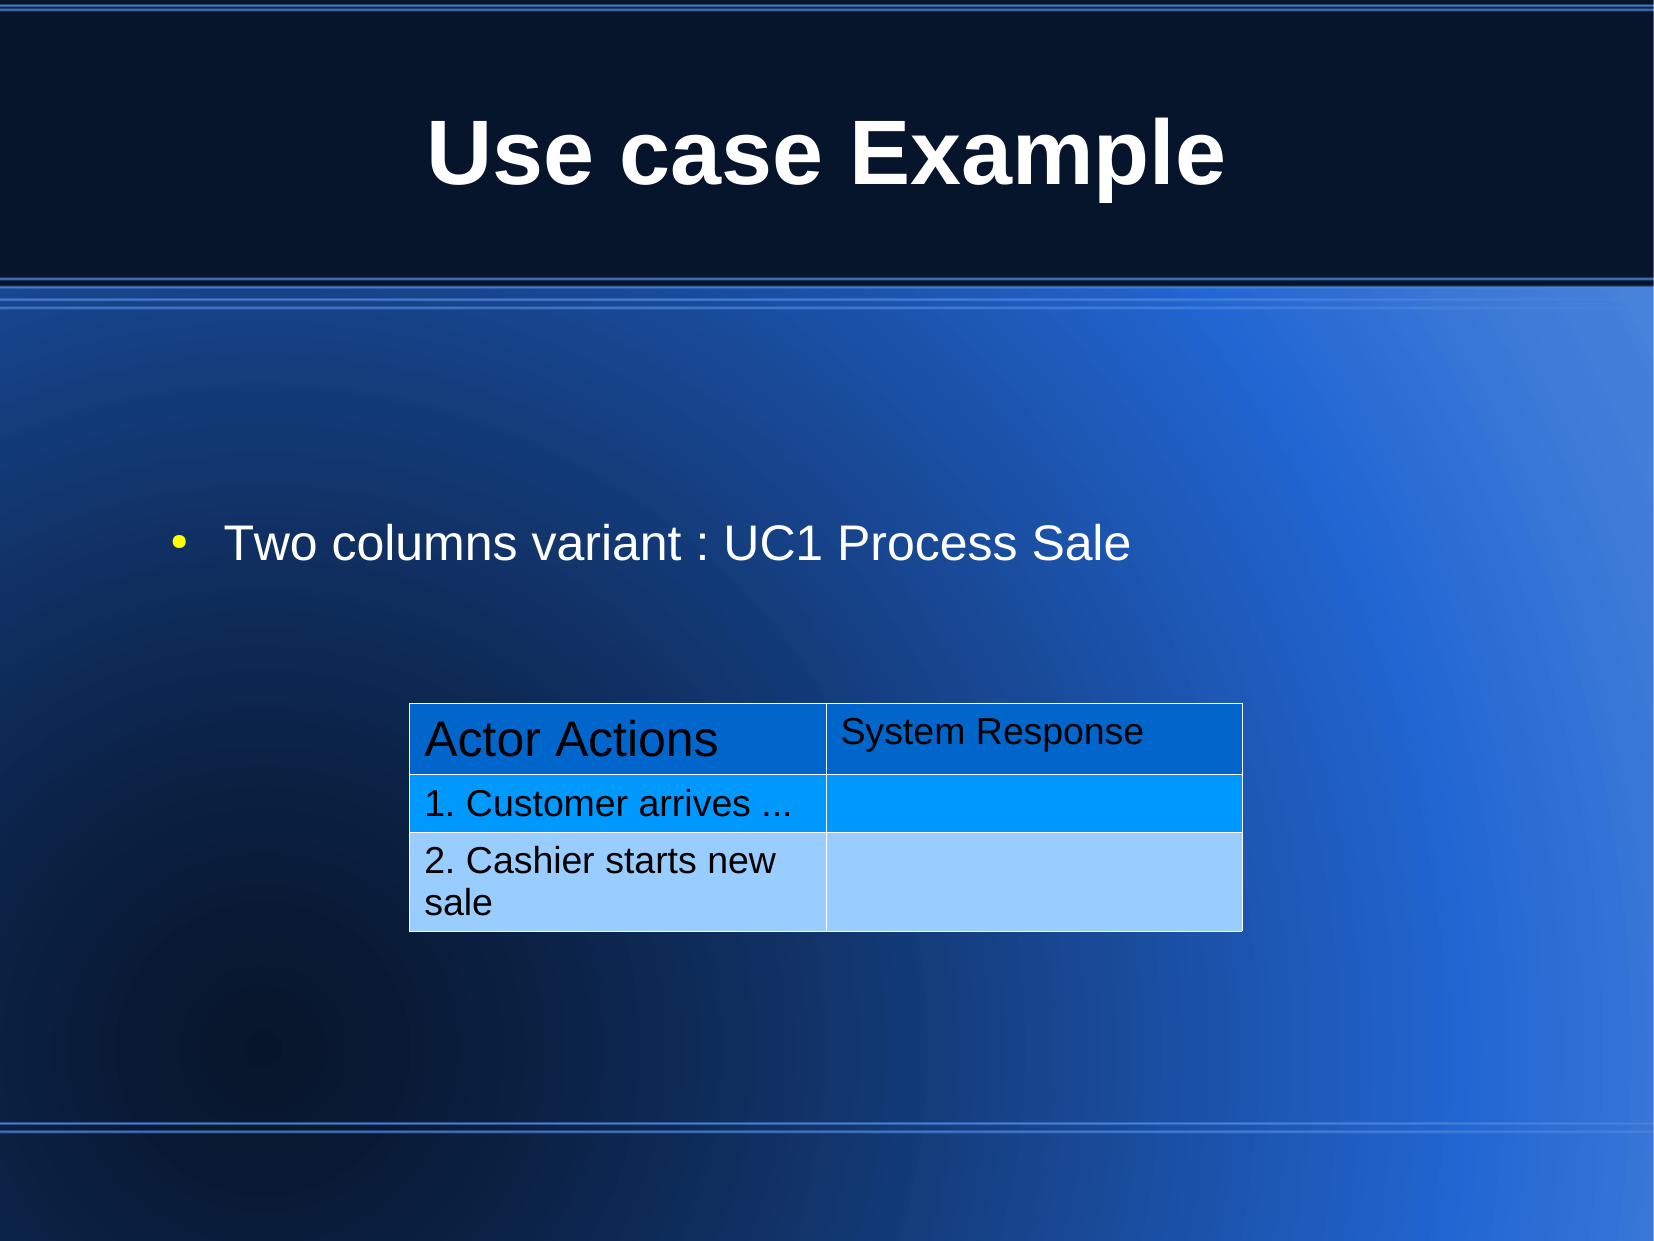

# Use case Example
Two columns variant : UC1 Process Sale
| Actor Actions | System Response |
| --- | --- |
| 1. Customer arrives ... | |
| 2. Cashier starts new sale | |